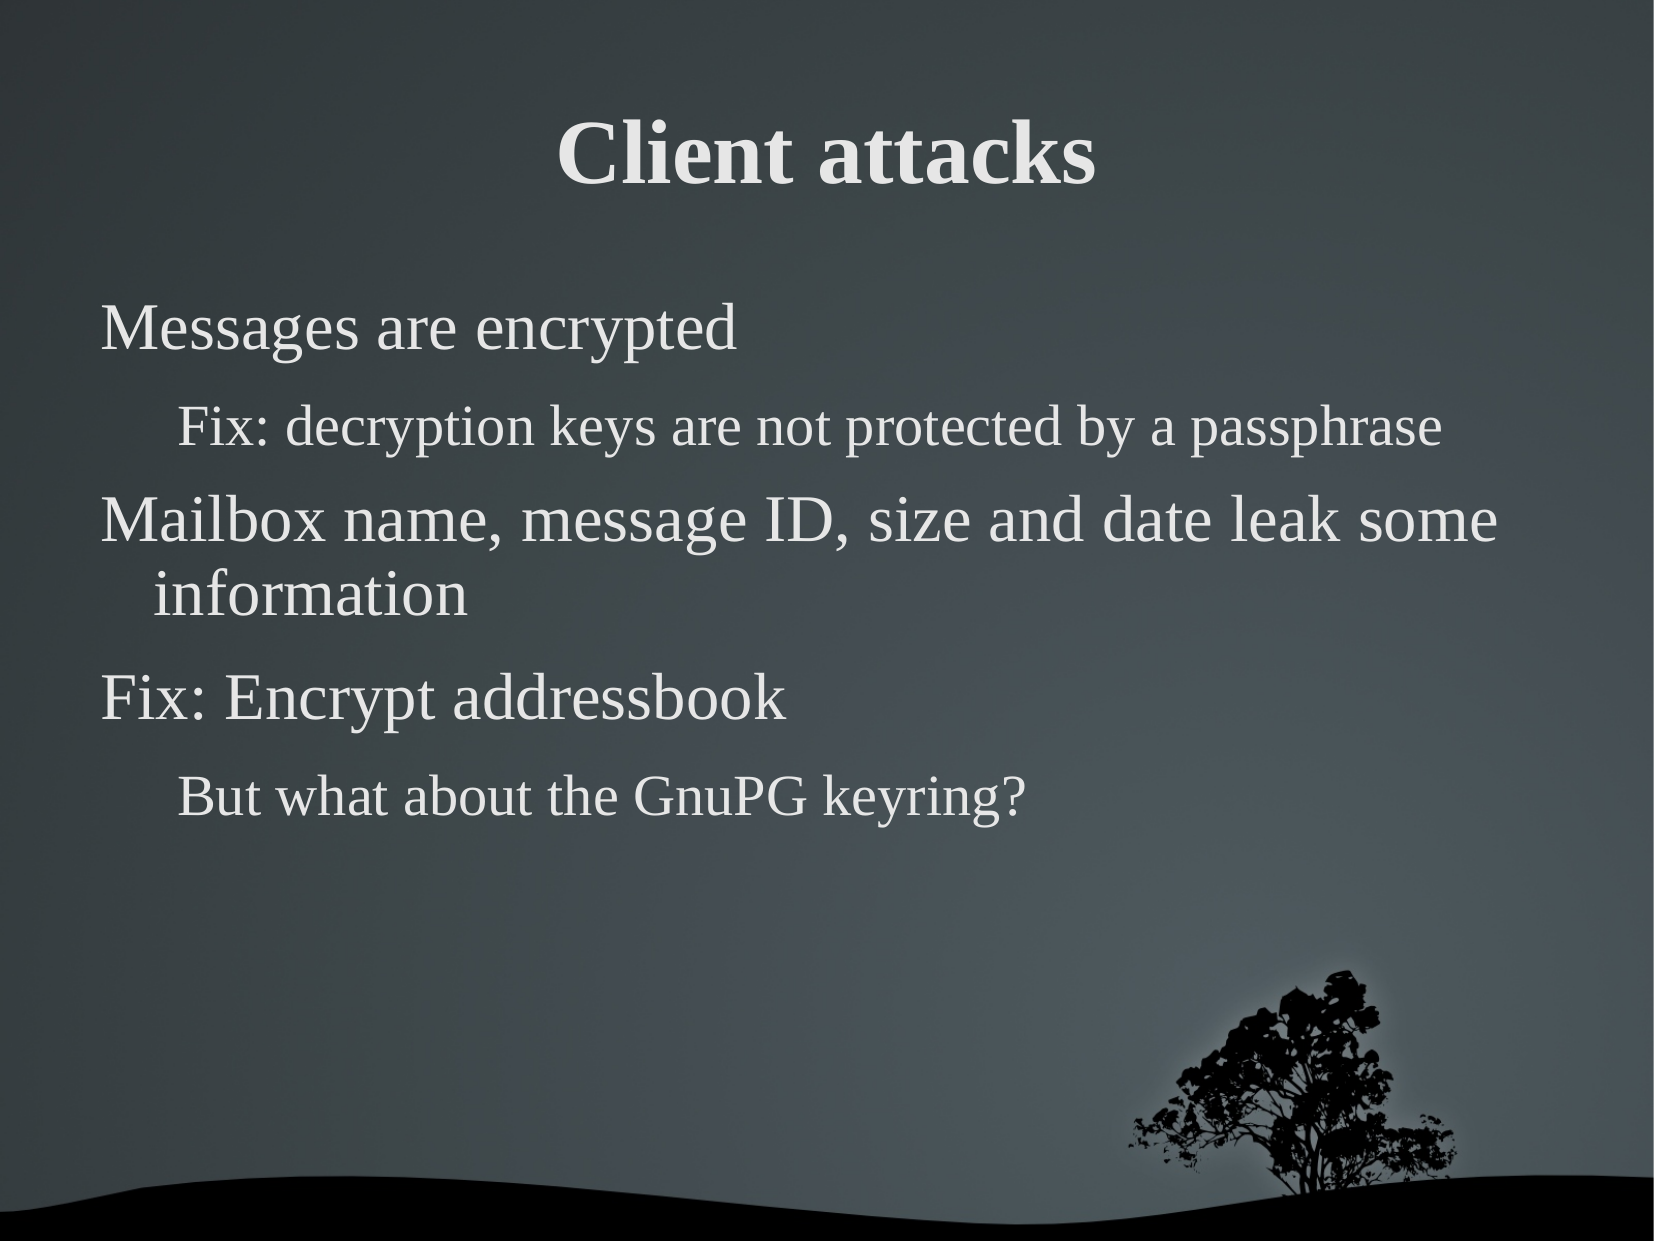

# Client attacks
Messages are encrypted
Fix: decryption keys are not protected by a passphrase
Mailbox name, message ID, size and date leak some information
Fix: Encrypt addressbook
But what about the GnuPG keyring?